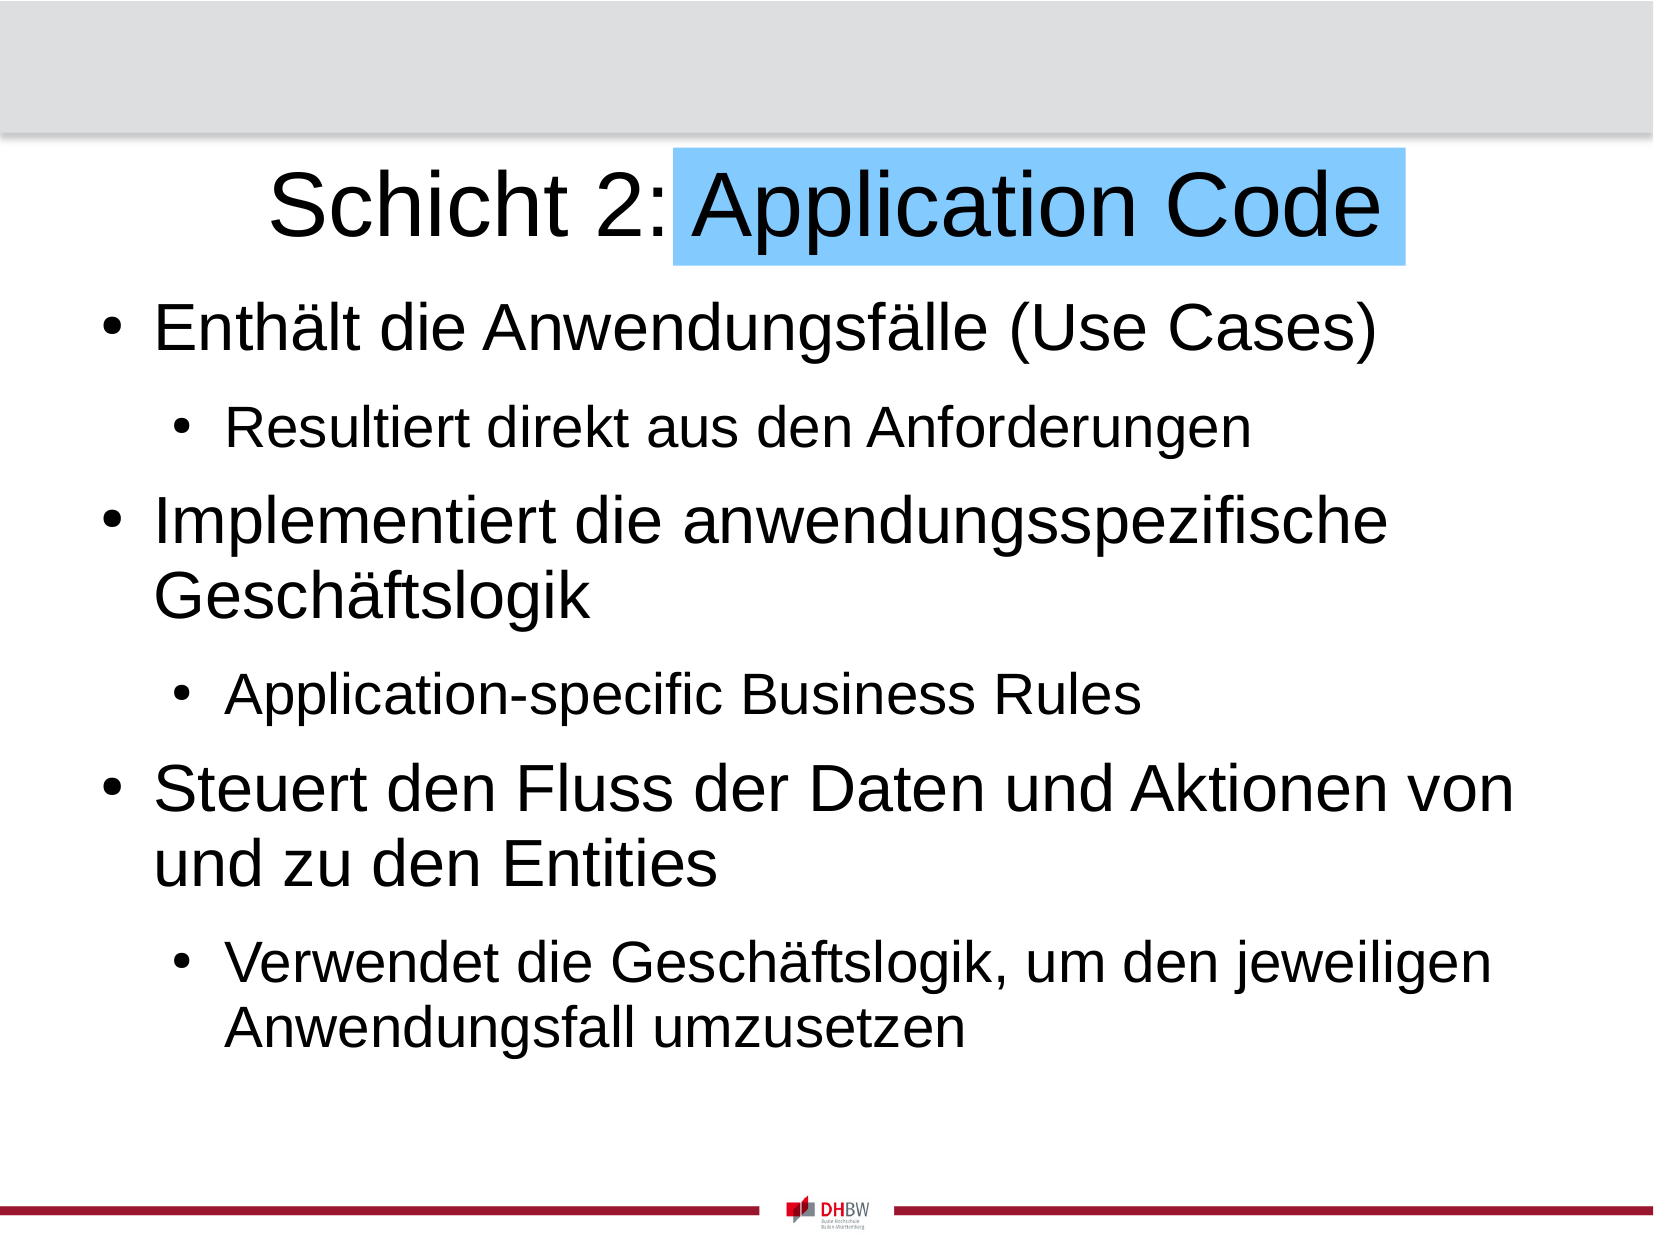

# Schicht 2: Application Code
Enthält die Anwendungsfälle (Use Cases)
Resultiert direkt aus den Anforderungen
Implementiert die anwendungsspezifische Geschäftslogik
Application-specific Business Rules
Steuert den Fluss der Daten und Aktionen von und zu den Entities
Verwendet die Geschäftslogik, um den jeweiligen Anwendungsfall umzusetzen